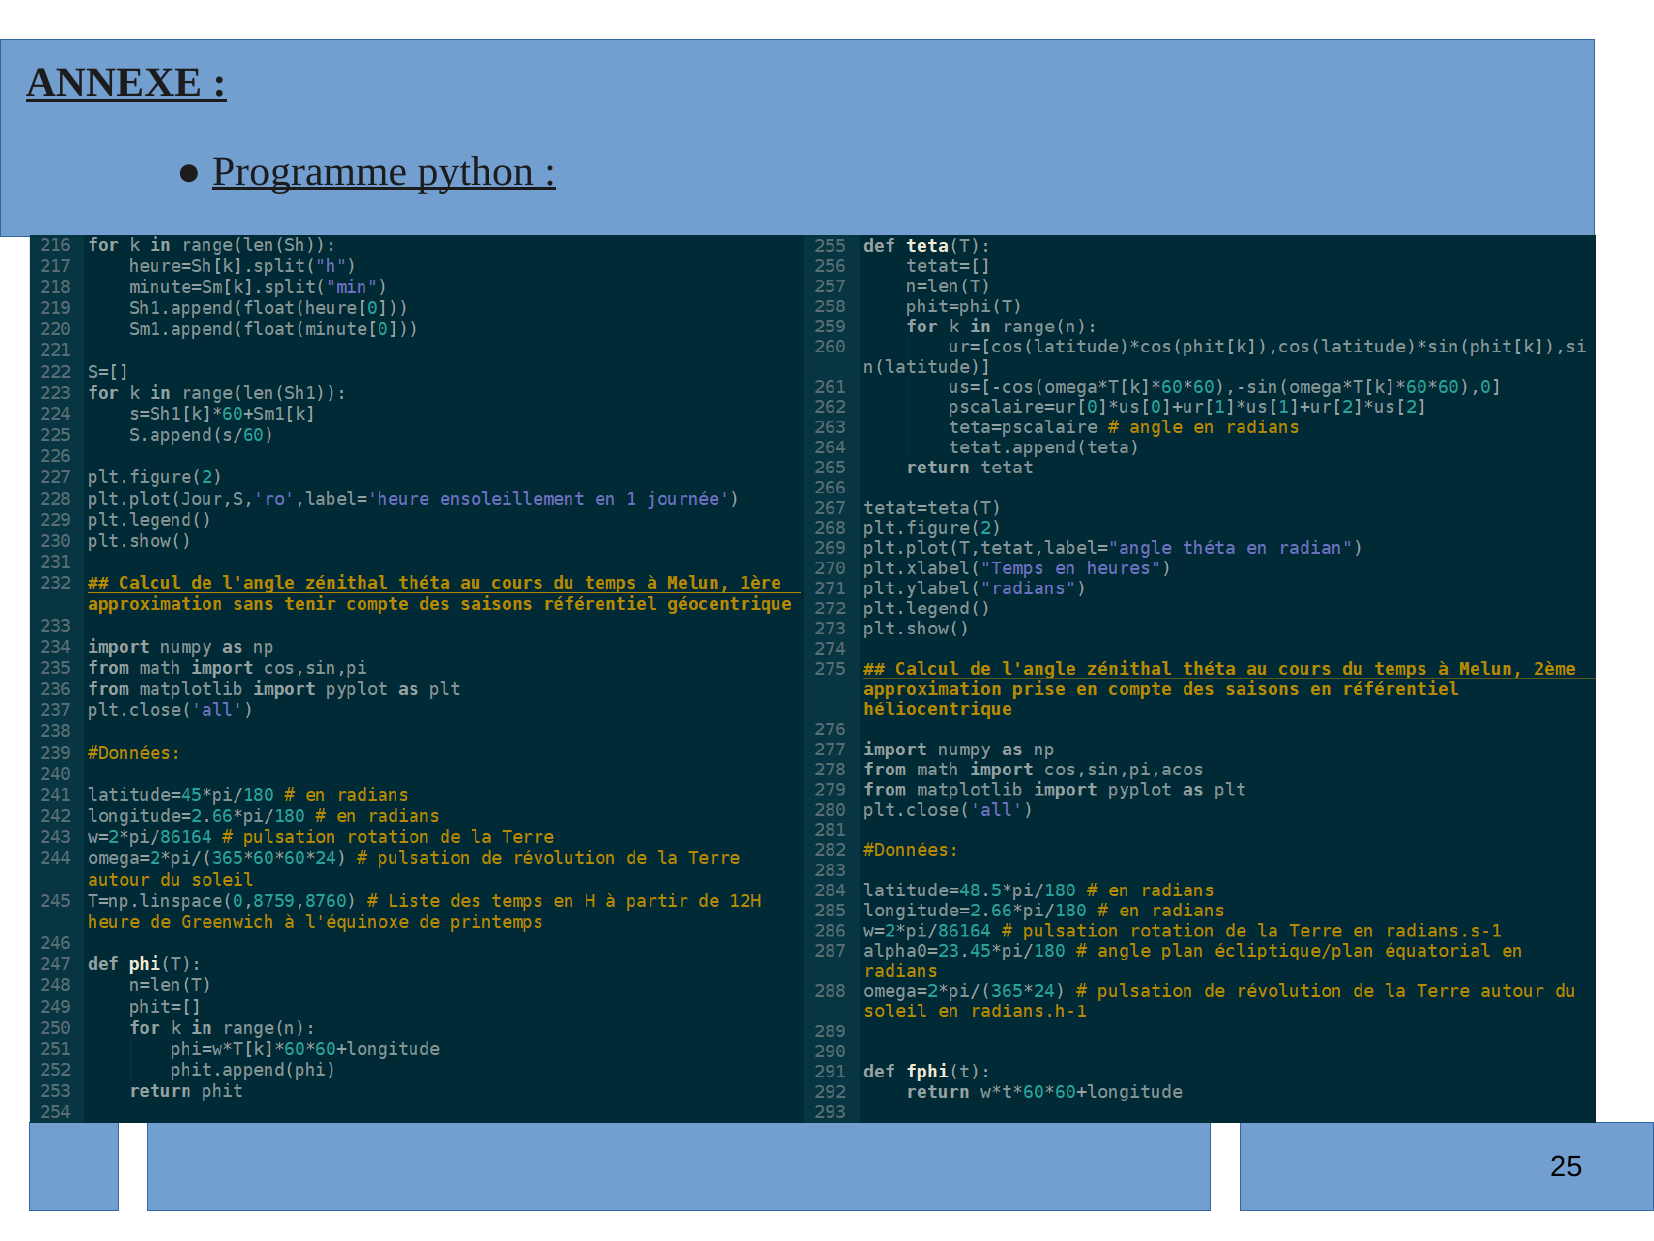

ANNEXE :
● Programme python :
25